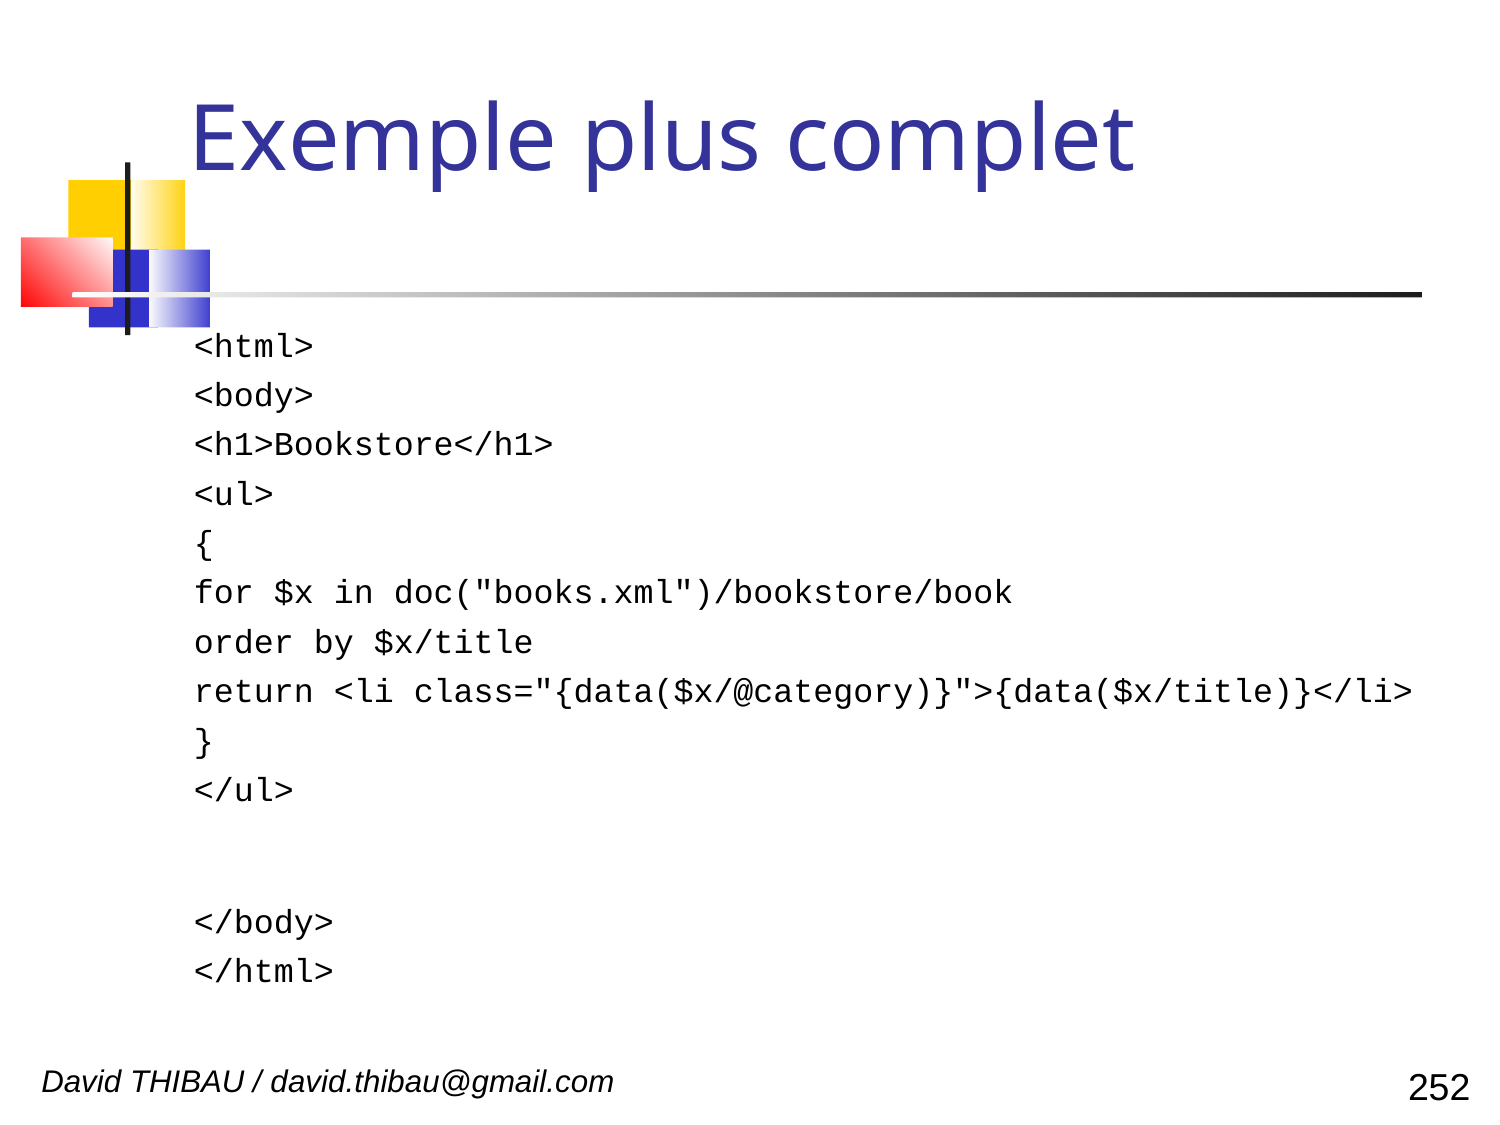

# Exemple plus complet
<html>
<body>
<h1>Bookstore</h1>
<ul>
{
for $x in doc("books.xml")/bookstore/book
order by $x/title
return <li class="{data($x/@category)}">{data($x/title)}</li>
}
</ul>
</body>
</html>